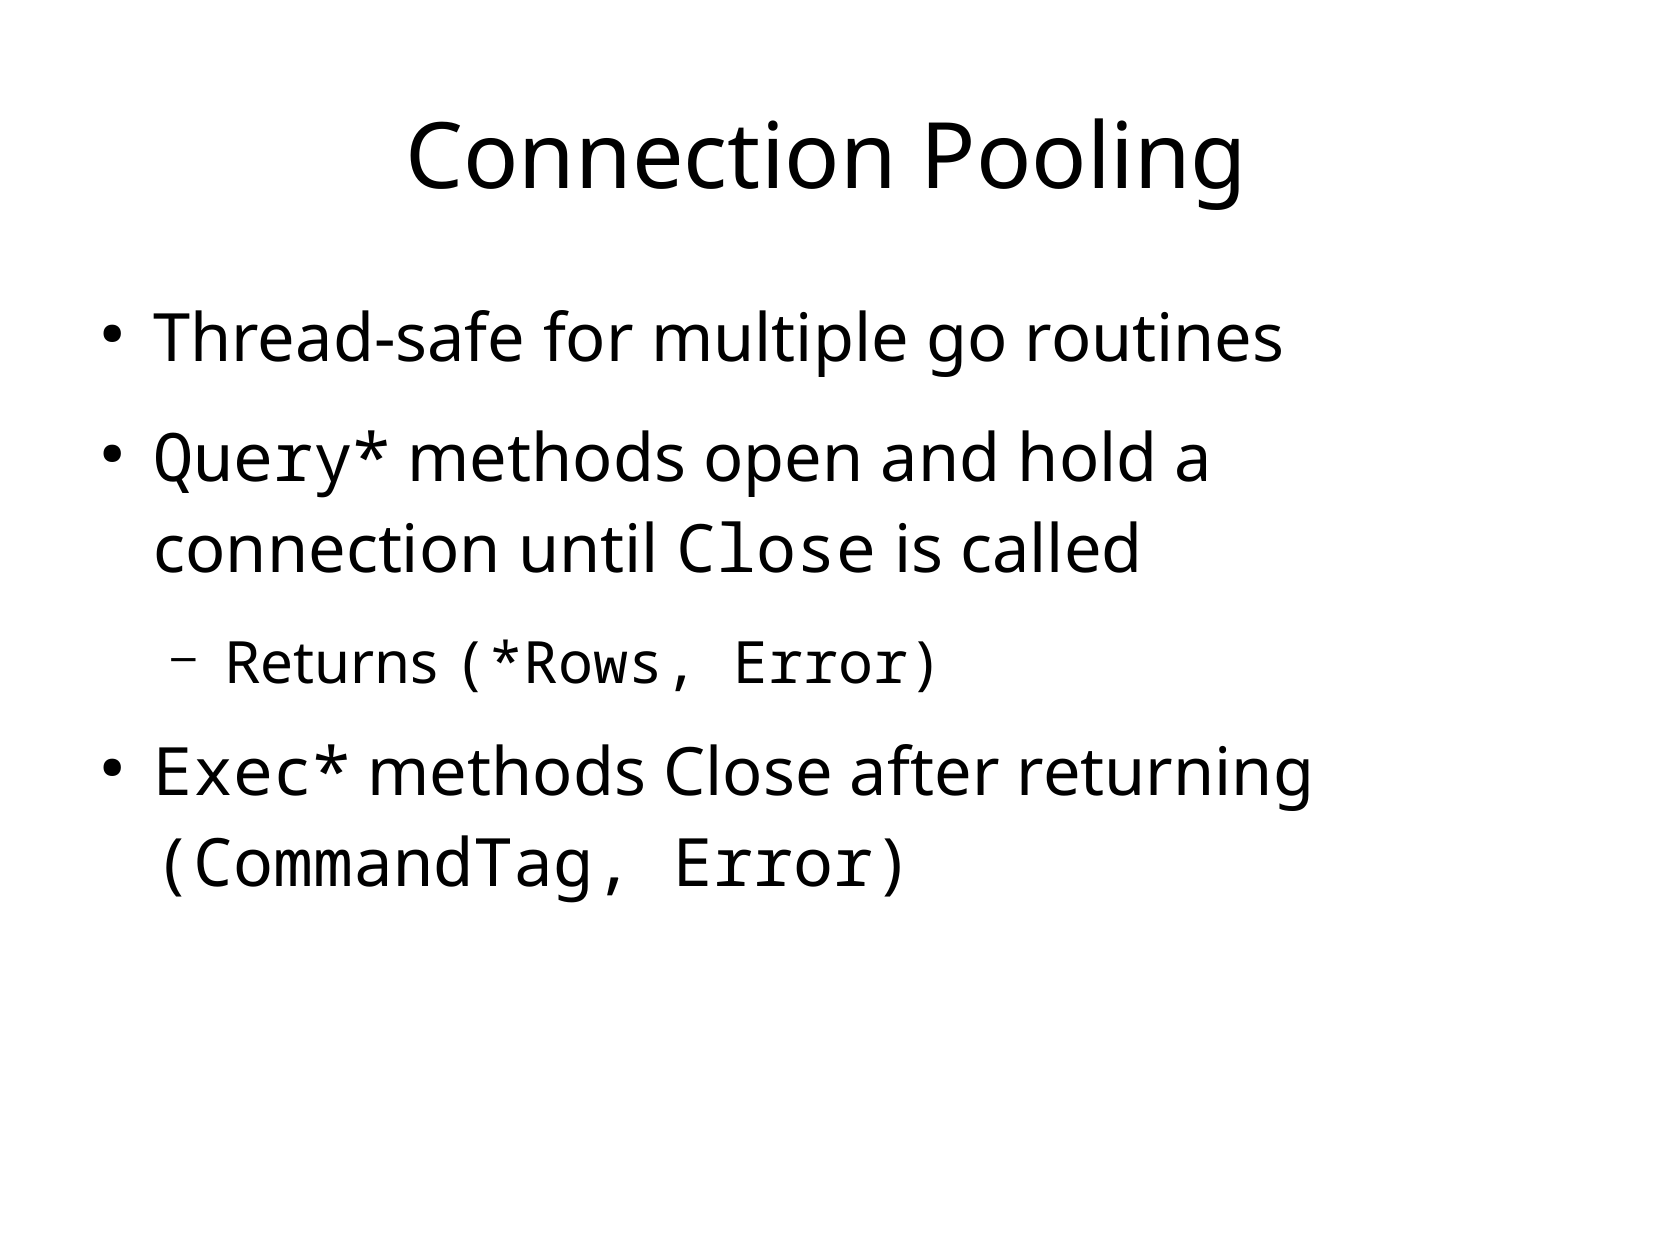

# Connection Pooling
Thread-safe for multiple go routines
Query* methods open and hold a connection until Close is called
Returns (*Rows, Error)
Exec* methods Close after returning (CommandTag, Error)